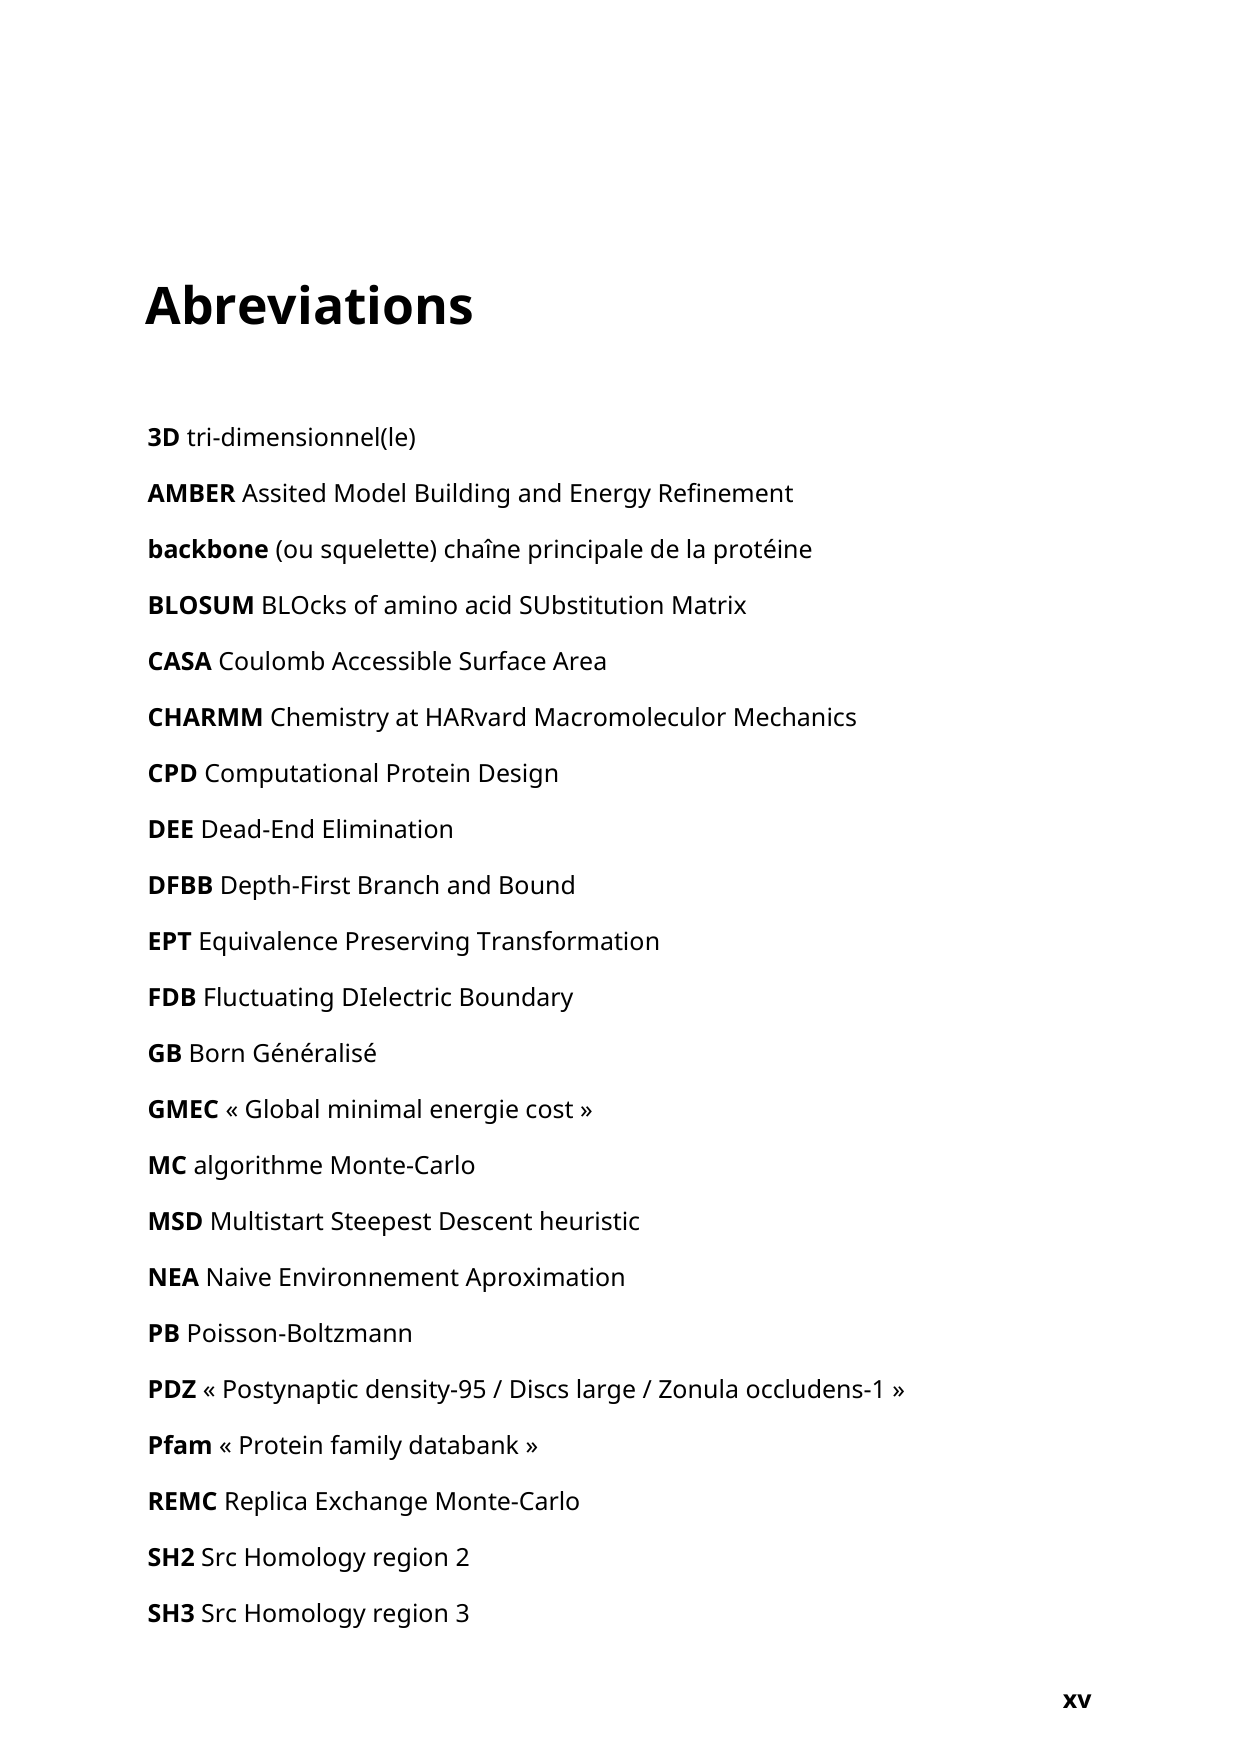

Abreviations
3D tri-dimensionnel(le)
AMBER Assited Model Building and Energy Refinement
backbone (ou squelette) chaîne principale de la protéine
BLOSUM BLOcks of amino acid SUbstitution Matrix
CASA Coulomb Accessible Surface Area
CHARMM Chemistry at HARvard Macromoleculor Mechanics
CPD Computational Protein Design
DEE Dead-End Elimination
DFBB Depth-First Branch and Bound
EPT Equivalence Preserving Transformation
FDB Fluctuating DIelectric Boundary
GB Born Généralisé
GMEC « Global minimal energie cost »
MC algorithme Monte-Carlo
MSD Multistart Steepest Descent heuristic
NEA Naive Environnement Aproximation
PB Poisson-Boltzmann
PDZ « Postynaptic density-95 / Discs large / Zonula occludens-1 »
Pfam « Protein family databank »
REMC Replica Exchange Monte-Carlo
SH2 Src Homology region 2
SH3 Src Homology region 3
xv